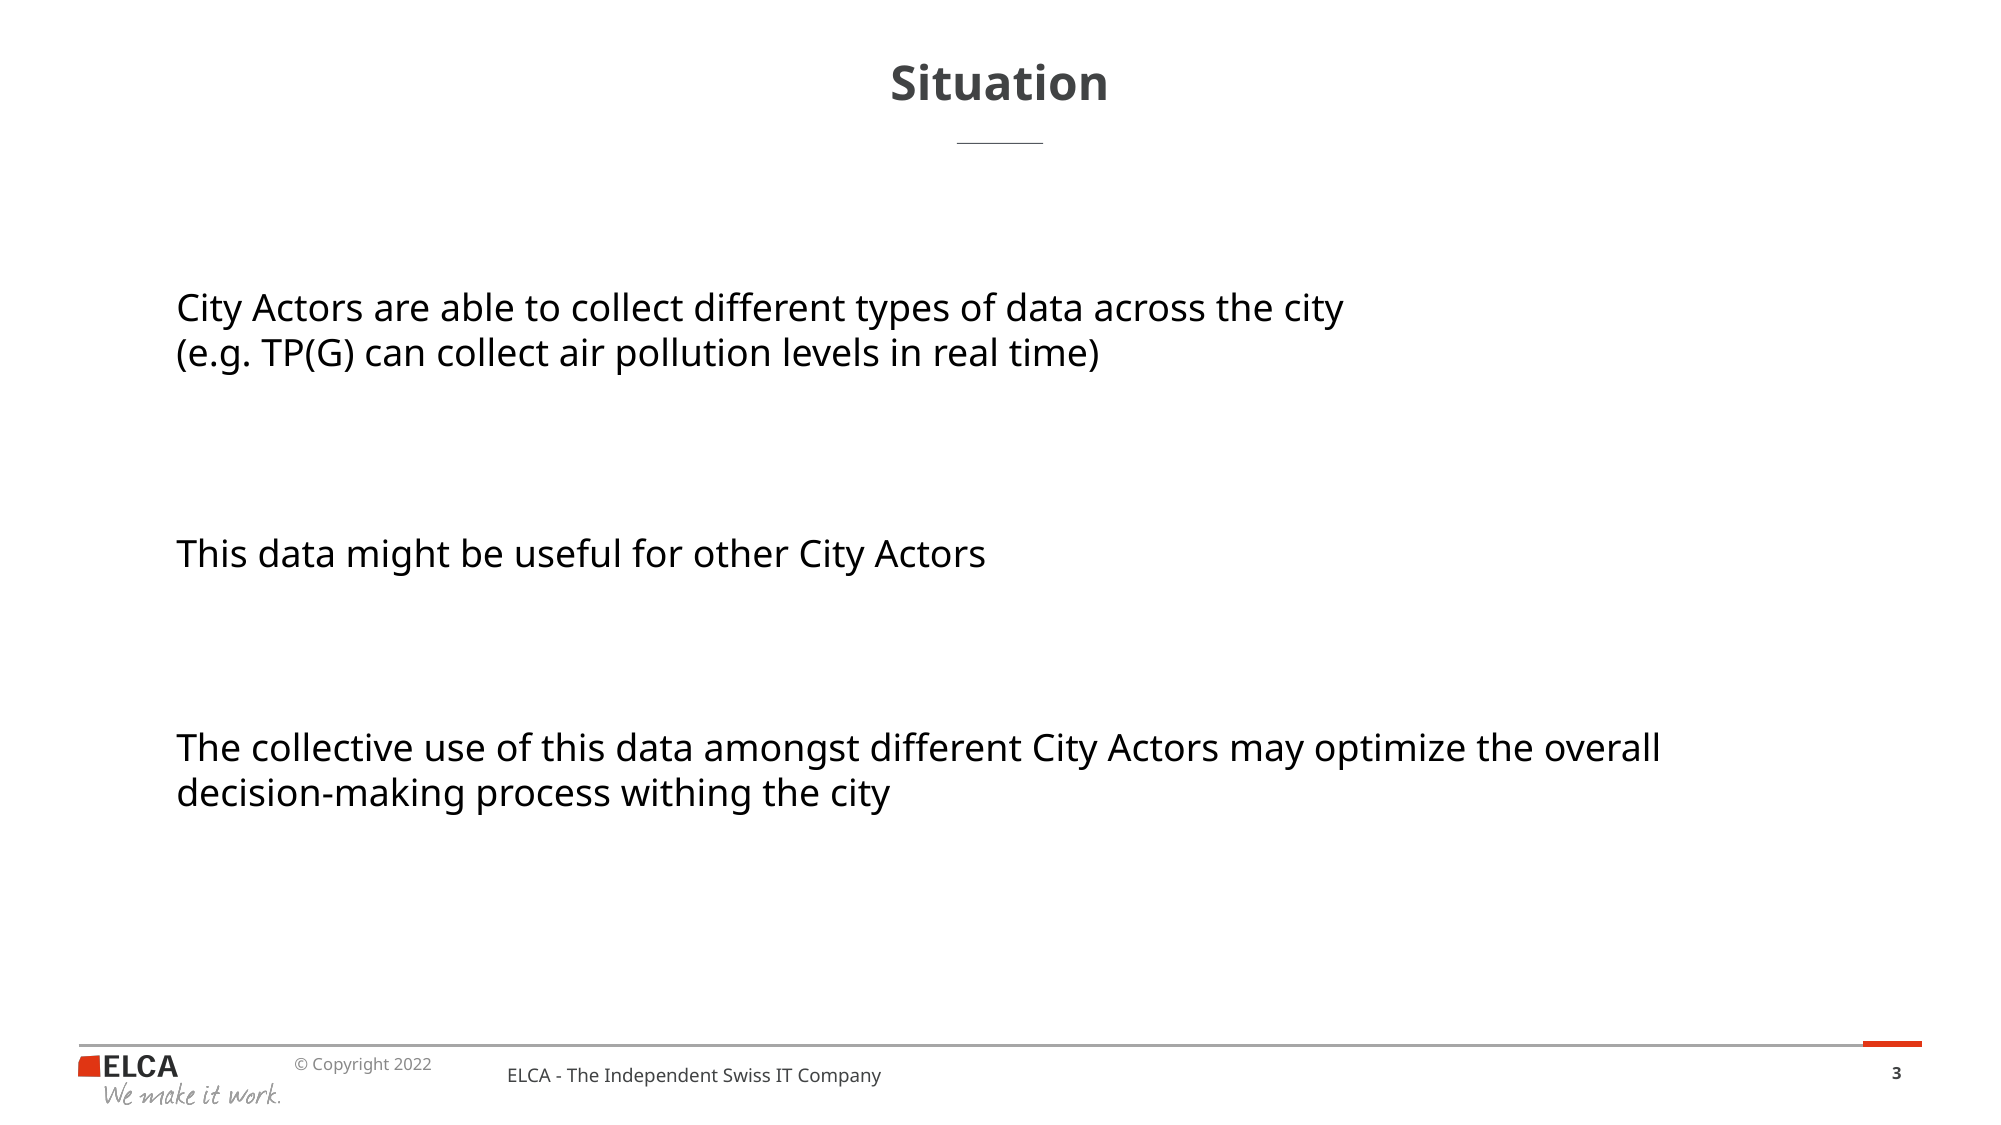

# Situation
City Actors are able to collect different types of data across the city
(e.g. TP(G) can collect air pollution levels in real time)
This data might be useful for other City Actors
The collective use of this data amongst different City Actors may optimize the overall decision-making process withing the city
ELCA - The Independent Swiss IT Company